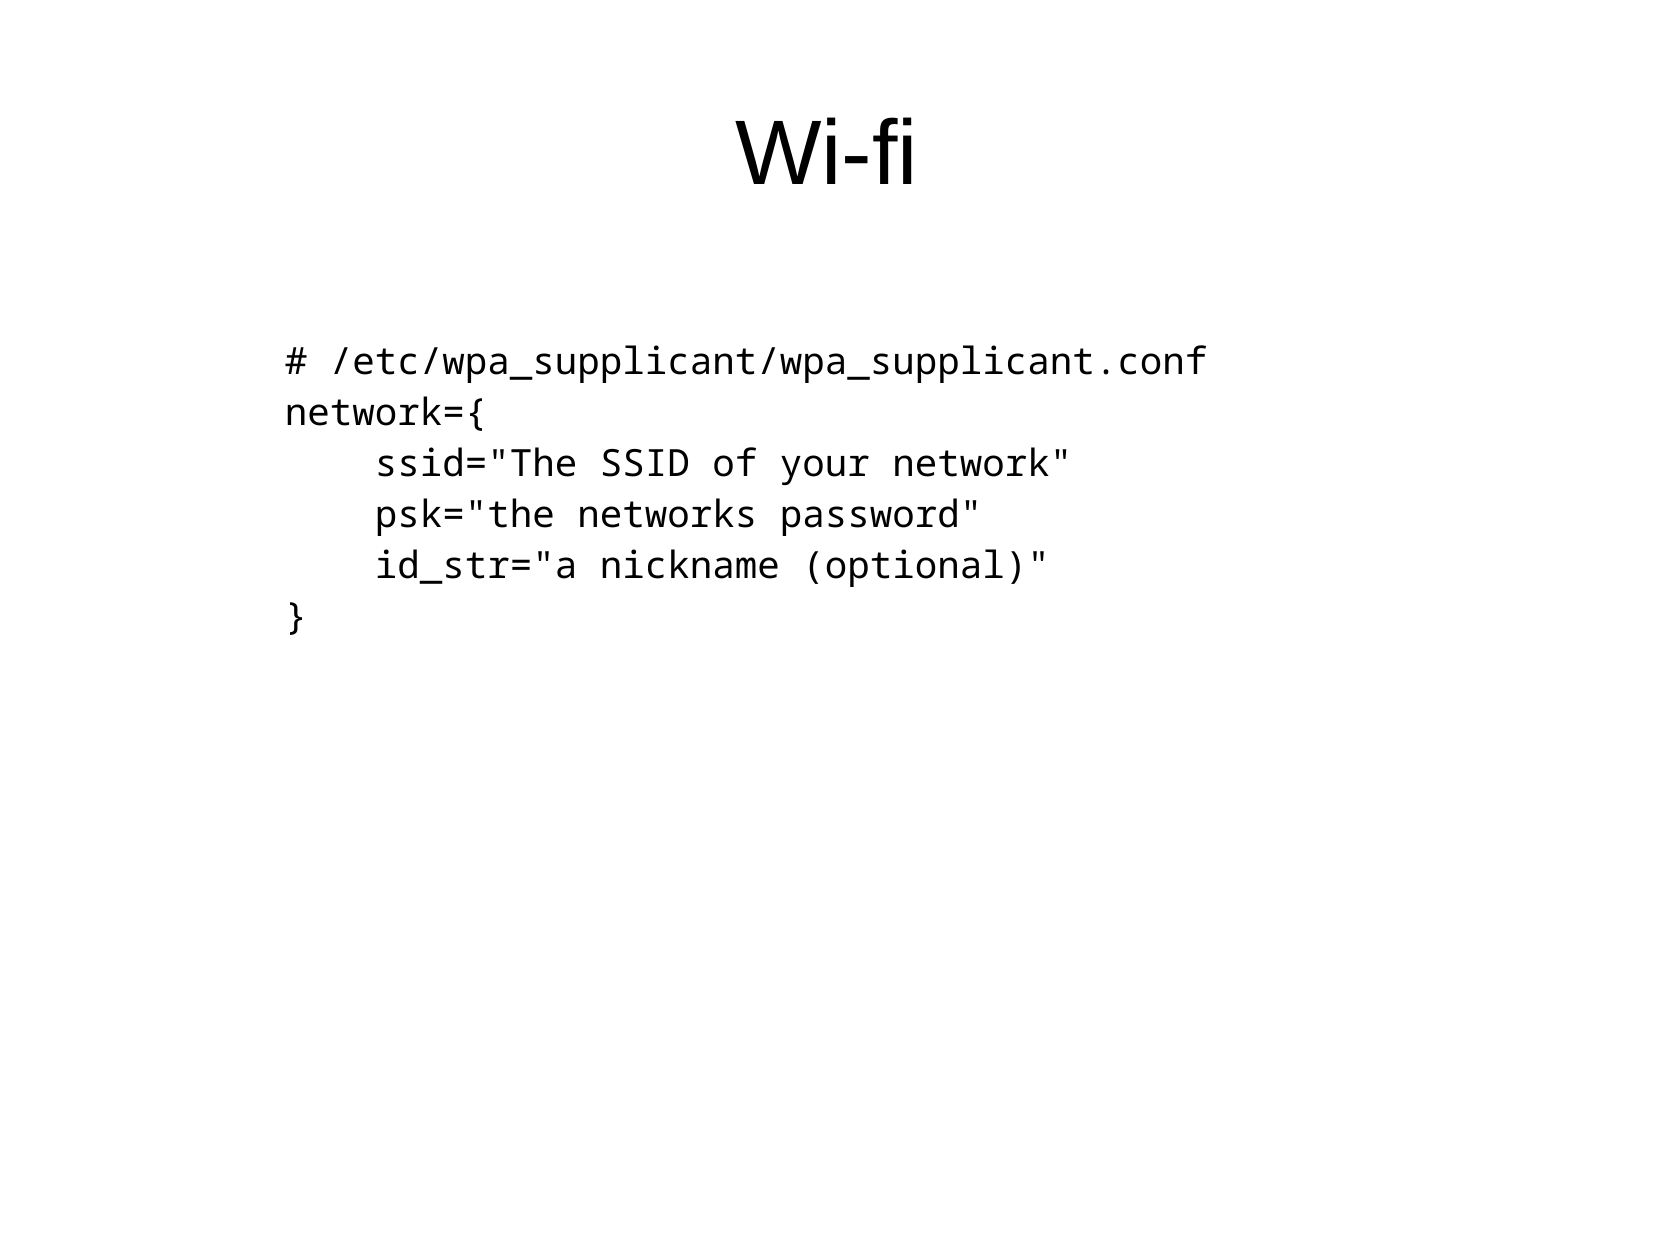

# Wi-fi
# /etc/wpa_supplicant/wpa_supplicant.conf
network={
 ssid="The SSID of your network"
 psk="the networks password"
 id_str="a nickname (optional)"
}